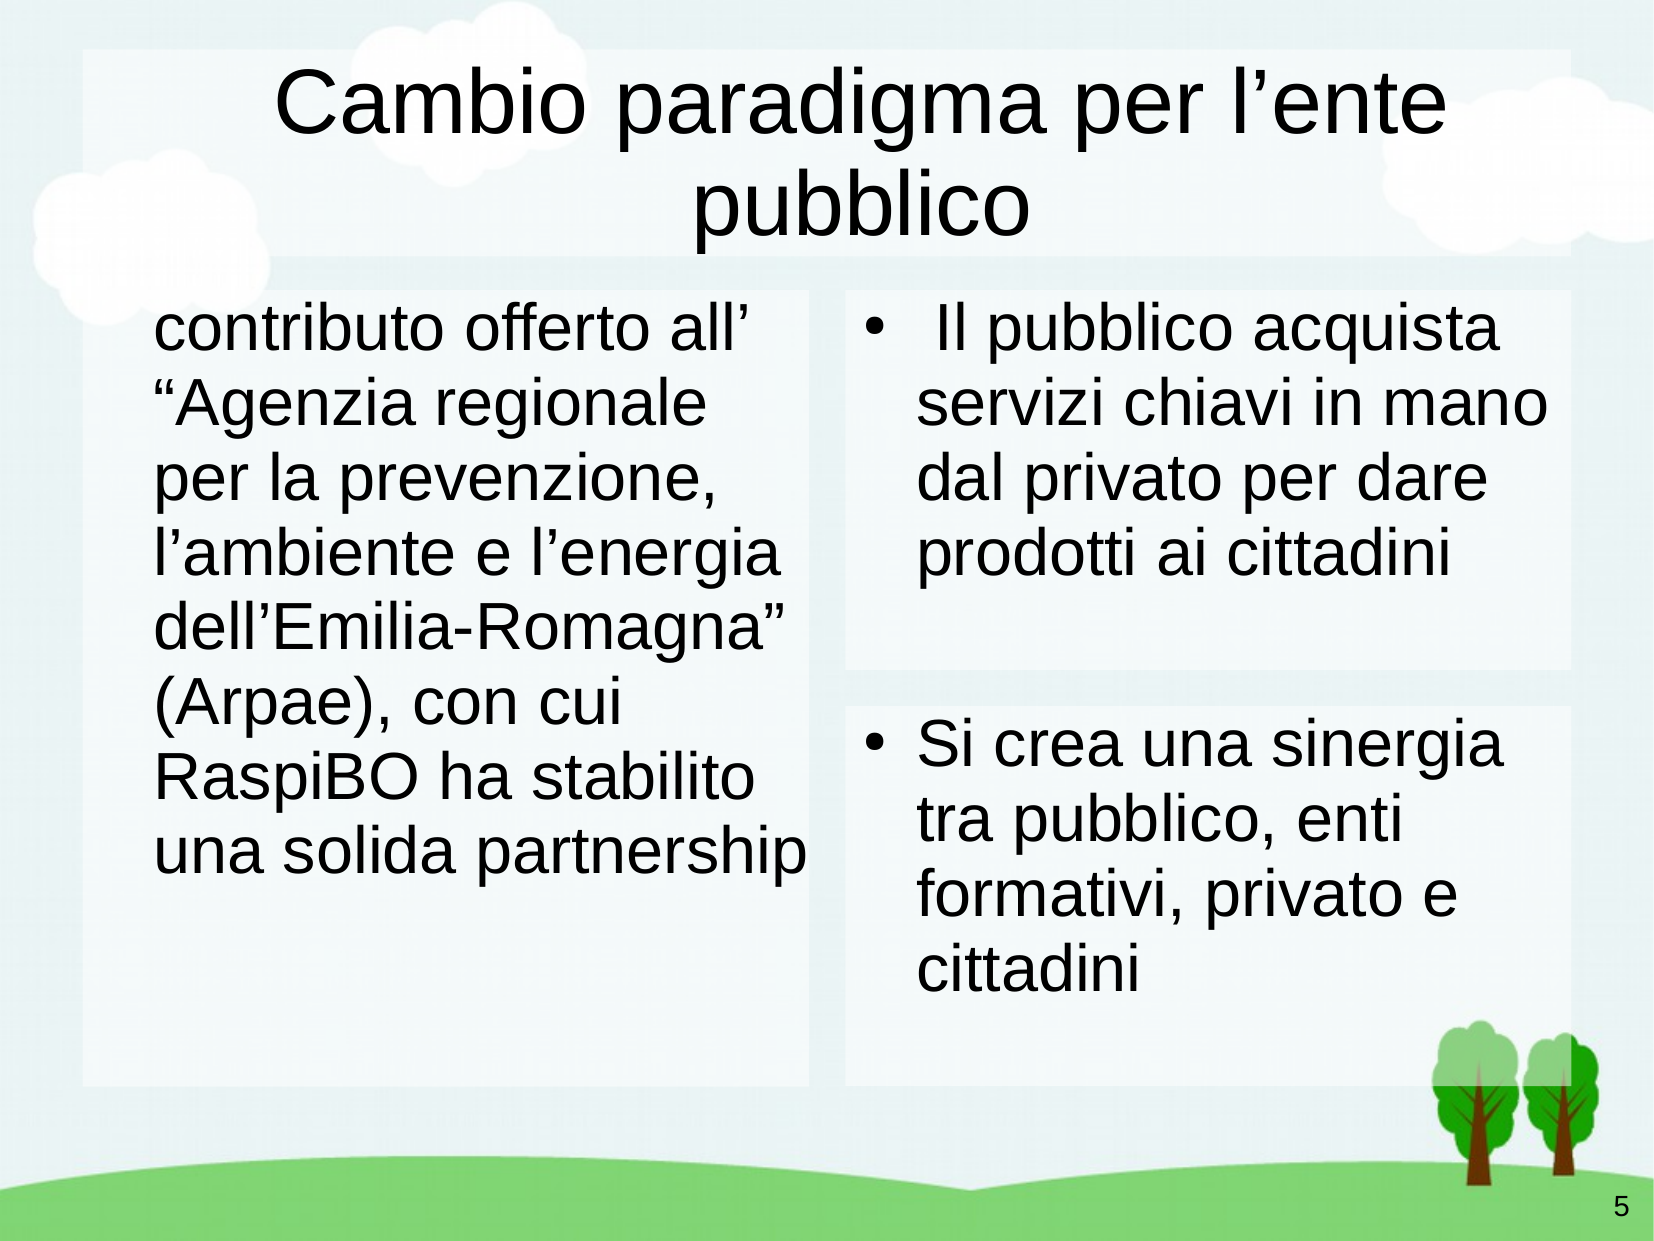

# Cambio paradigma per l’ente pubblico
contributo offerto all’ “Agenzia regionale per la prevenzione, l’ambiente e l’energia dell’Emilia-Romagna” (Arpae), con cui RaspiBO ha stabilito una solida partnership
 Il pubblico acquista servizi chiavi in mano dal privato per dare prodotti ai cittadini
Si crea una sinergia tra pubblico, enti formativi, privato e cittadini
5